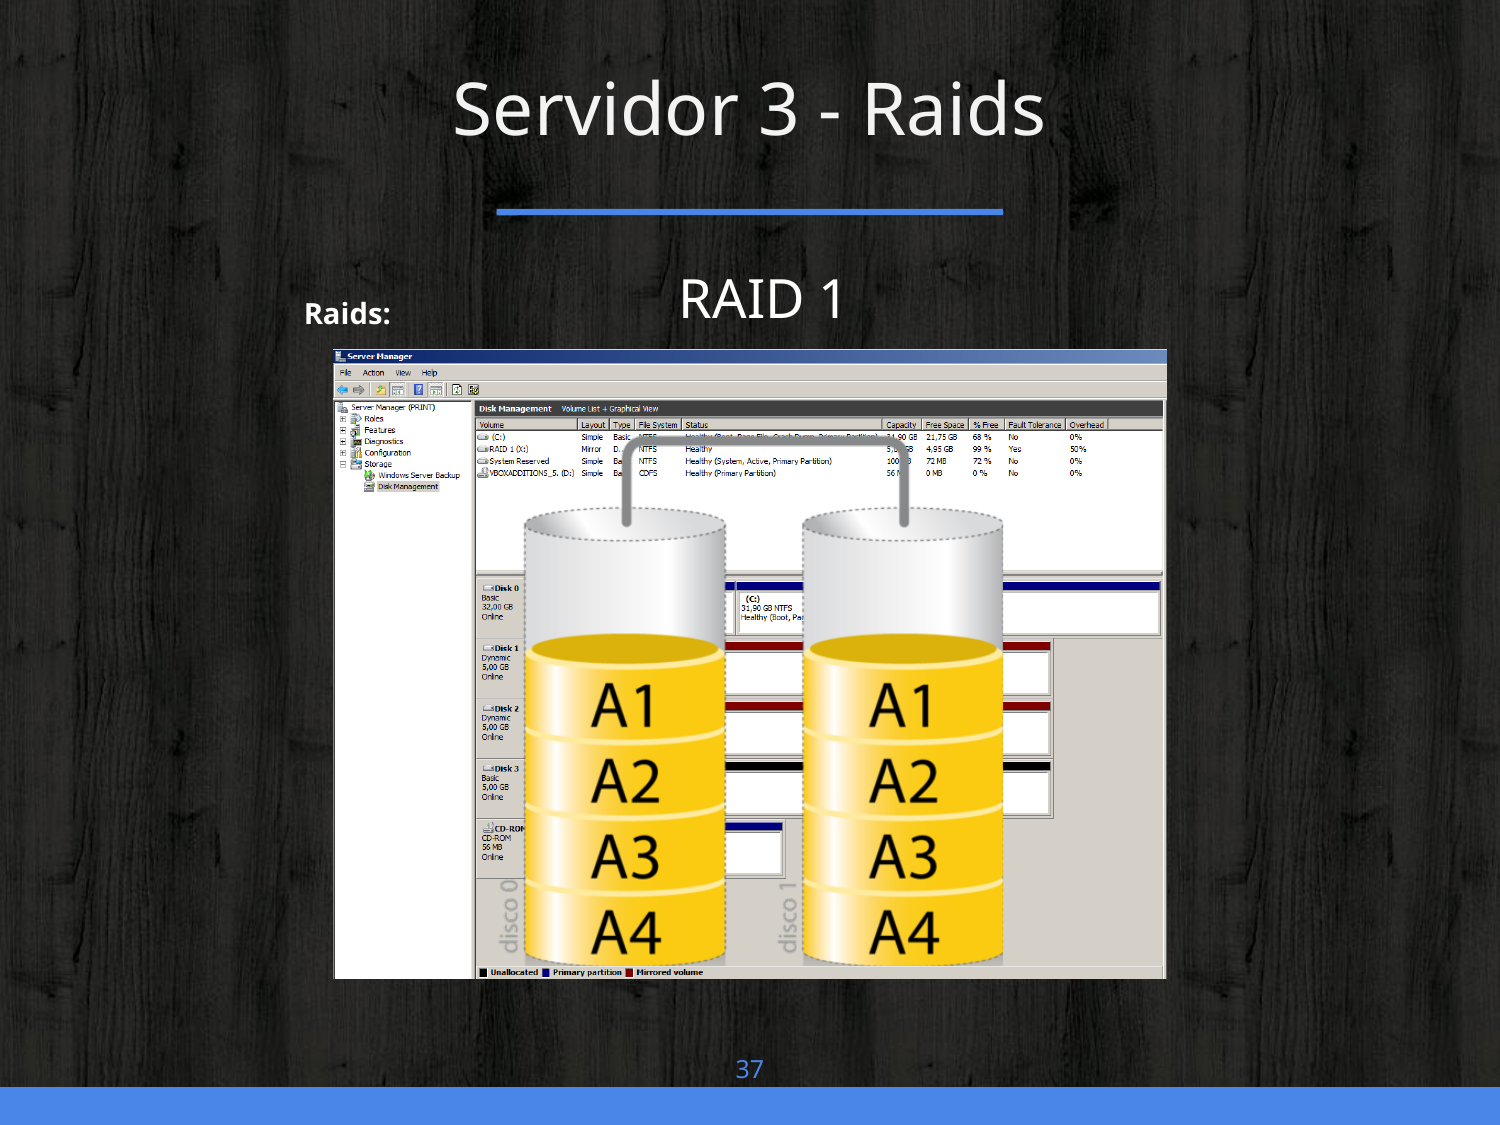

# Servidor 3 - Raids
RAID 1
Raids:
37